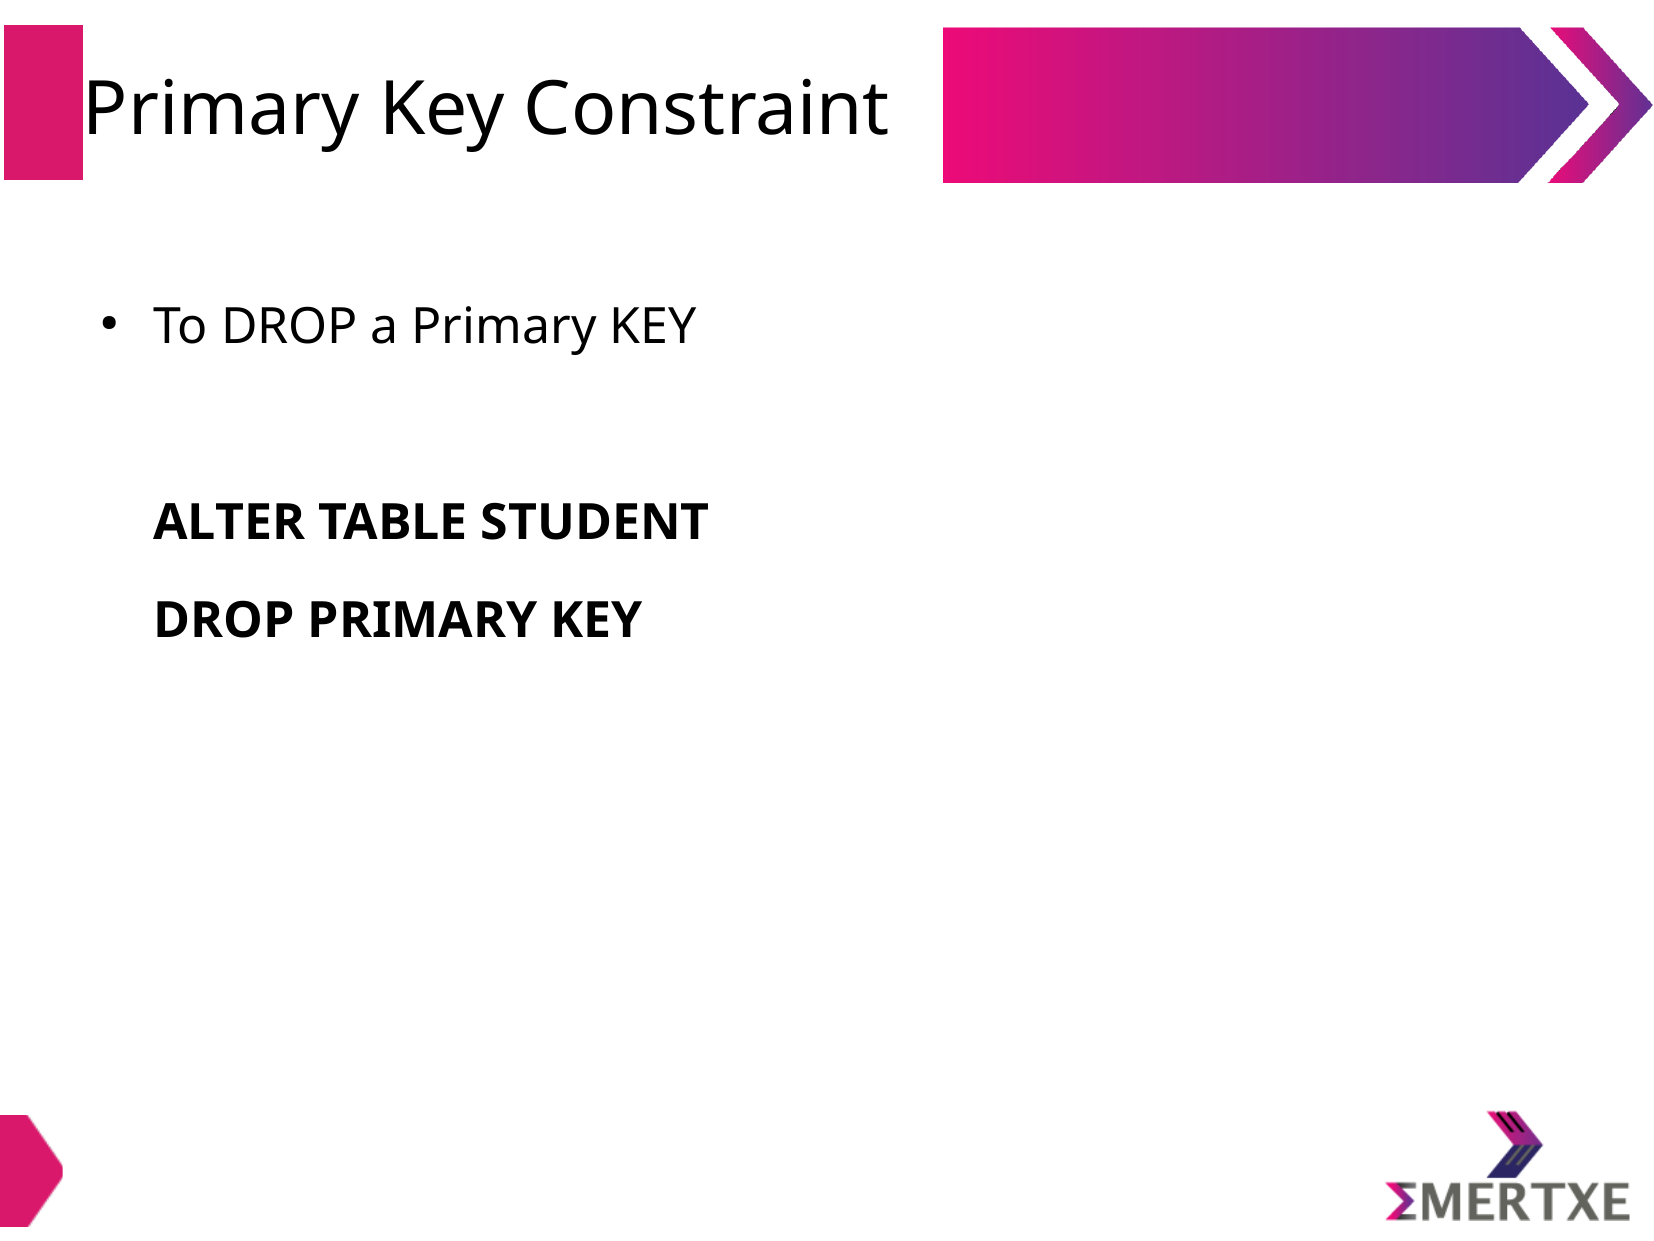

# Primary Key Constraint
To DROP a Primary KEY
ALTER TABLE STUDENT
DROP PRIMARY KEY